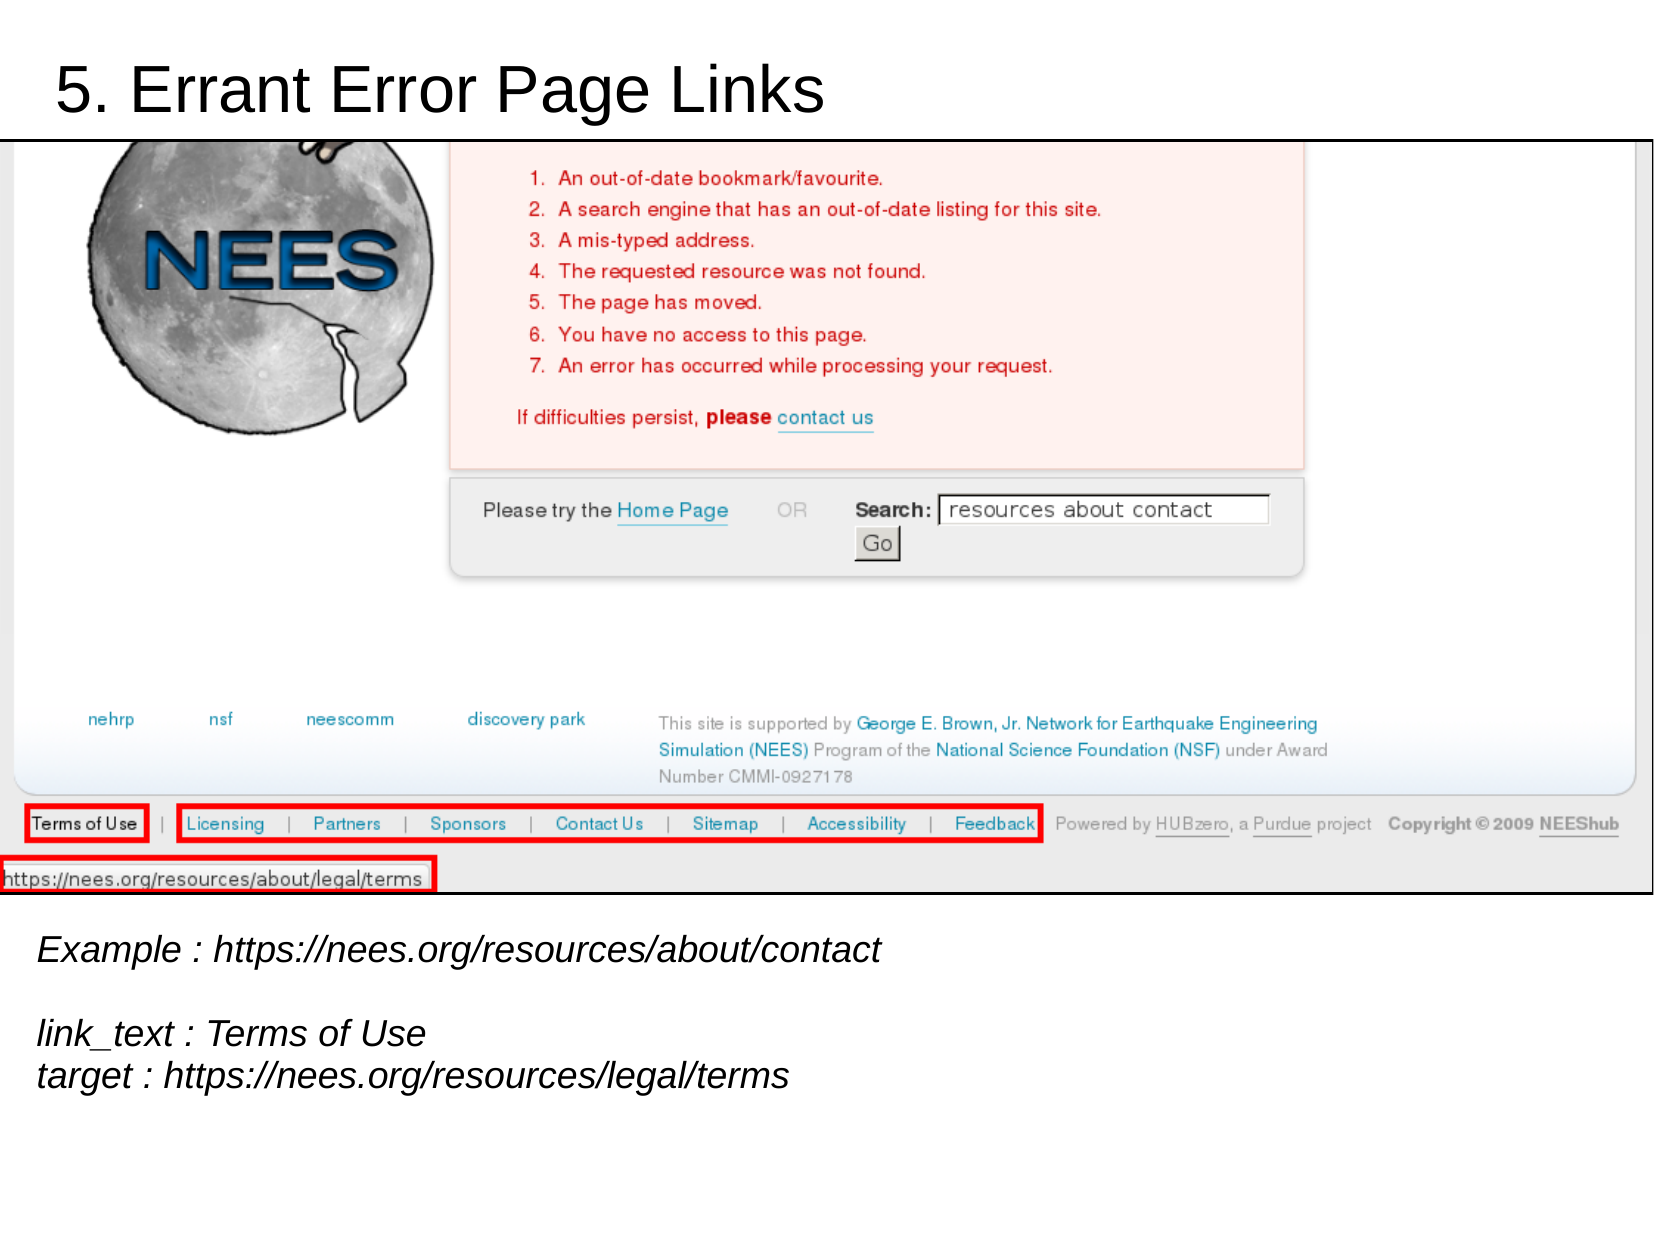

5. Errant Error Page Links
Example : https://nees.org/resources/about/contact
link_text : Terms of Use
target : https://nees.org/resources/legal/terms